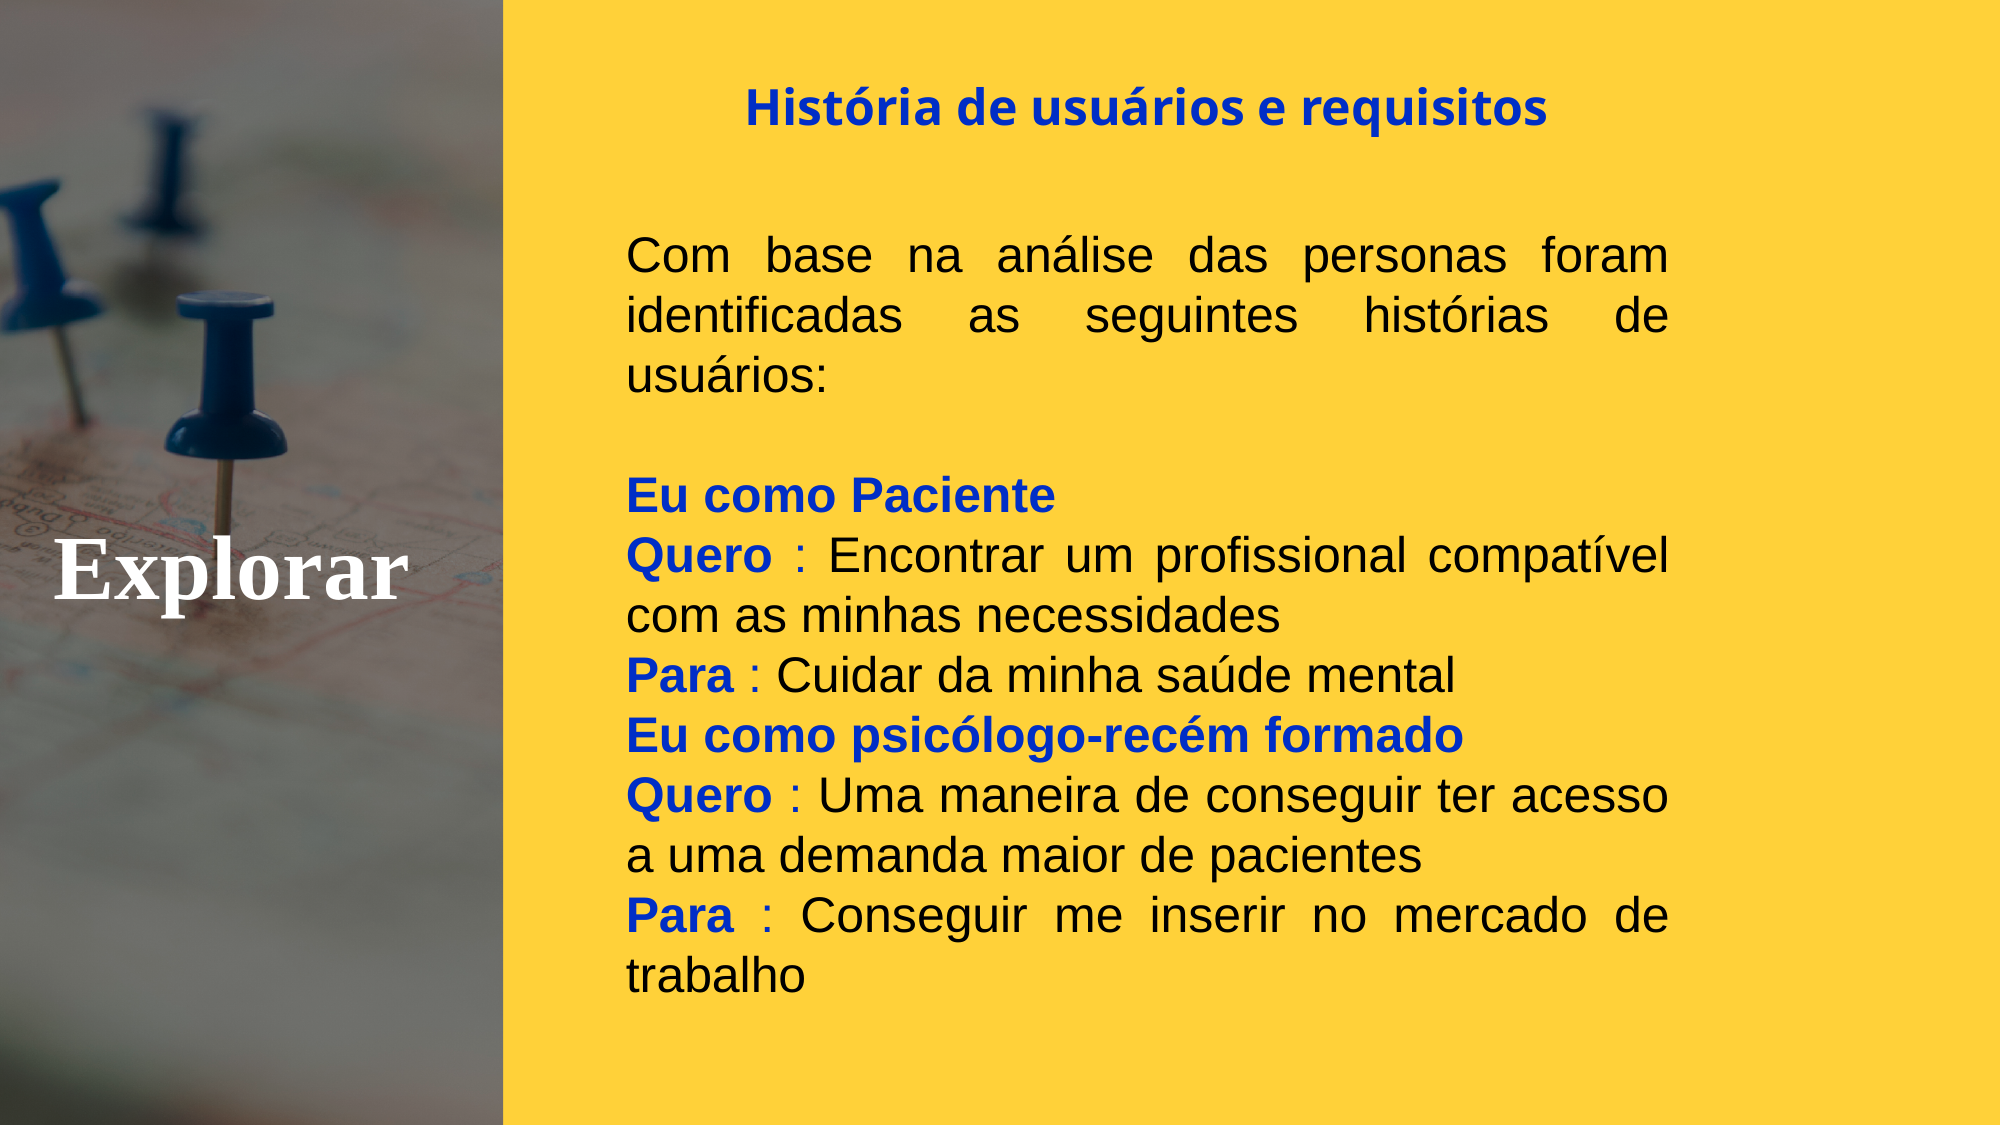

Objetivos
Propostas de solução
História de usuários e requisitos
 Agir como um intermetiador por meio de um um site que estabeleca uma conexão entre psicólogos e pacientes.
Encontrar o profissional;
Encontrar um profissional em um preço acessível;
Encontrar um profissional em uma localidade agradável;
Encontrar um profissional mais adequado para o problema;
Proporcionar aos profissionais recém formados uma plataforma intermédia entre cliente e provedor
Com base na análise das personas foram identificadas as seguintes histórias de usuários:
Eu como Paciente
Quero : Encontrar um profissional compatível com as minhas necessidades
Para : Cuidar da minha saúde mental
Eu como psicólogo-recém formado
Quero : Uma maneira de conseguir ter acesso a uma demanda maior de pacientes
Para : Conseguir me inserir no mercado de trabalho
Explorar